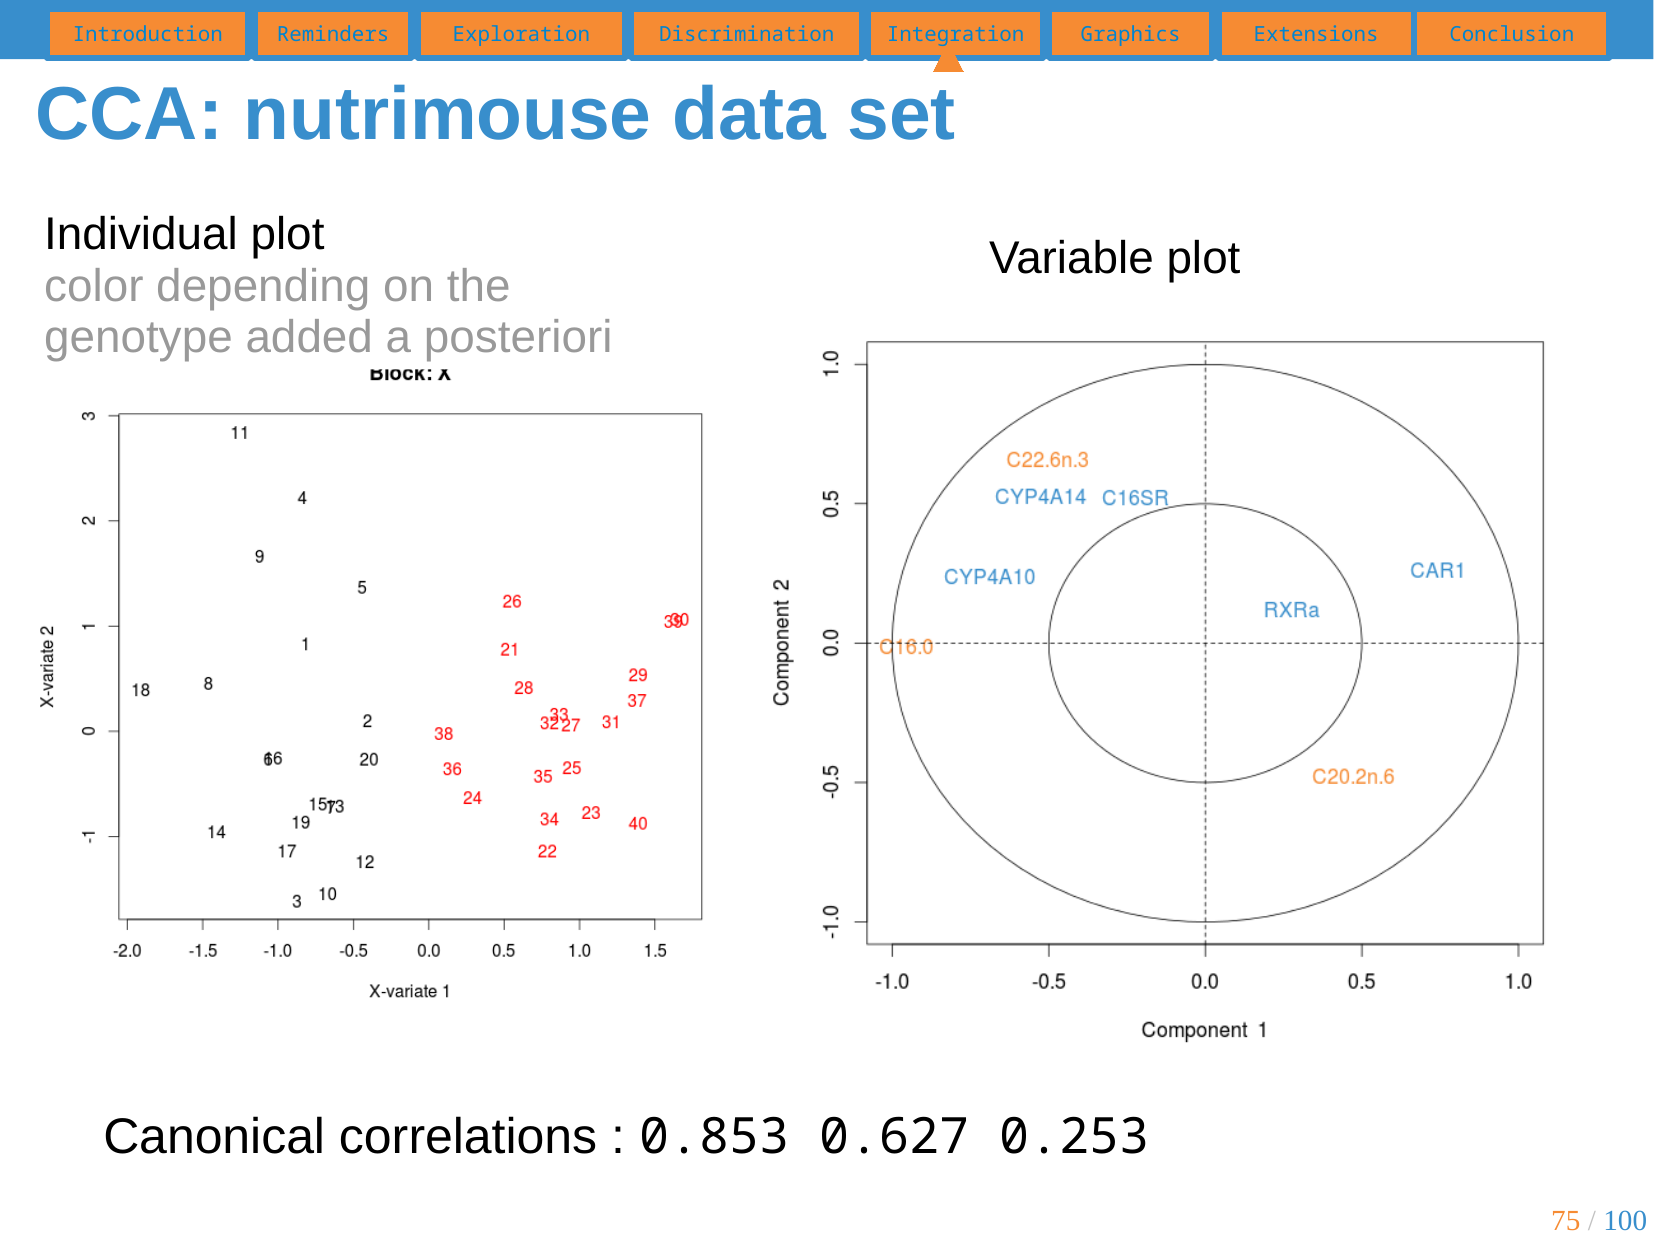

# CCA: nutrimouse data set
Individual plot
color depending on the genotype added a posteriori
Variable plot
Canonical correlations : 0.853 0.627 0.253
75